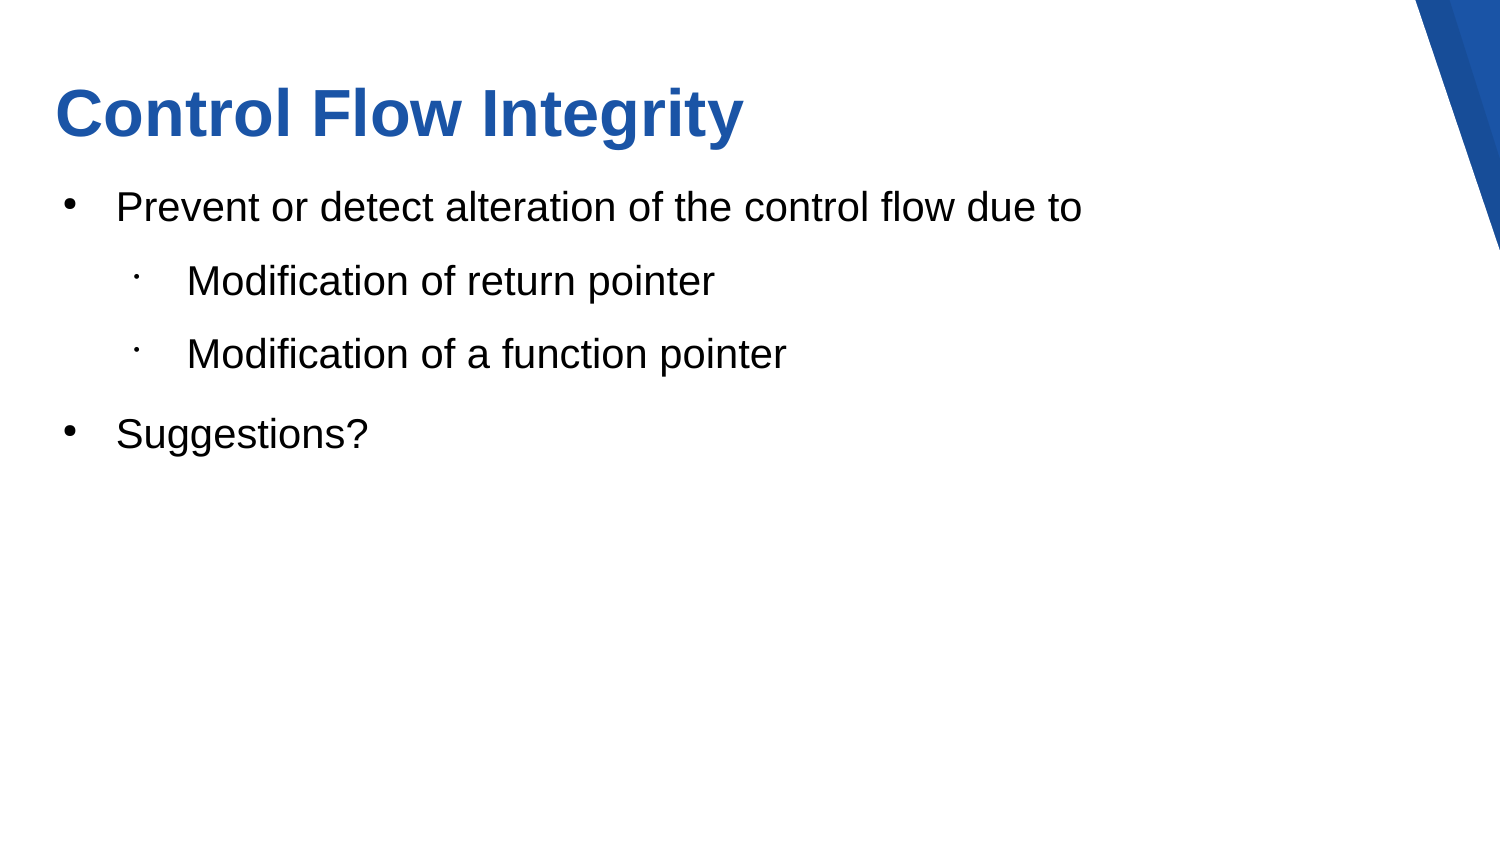

# Control Flow Integrity
Prevent or detect alteration of the control flow due to
Modification of return pointer
Modification of a function pointer
Suggestions?